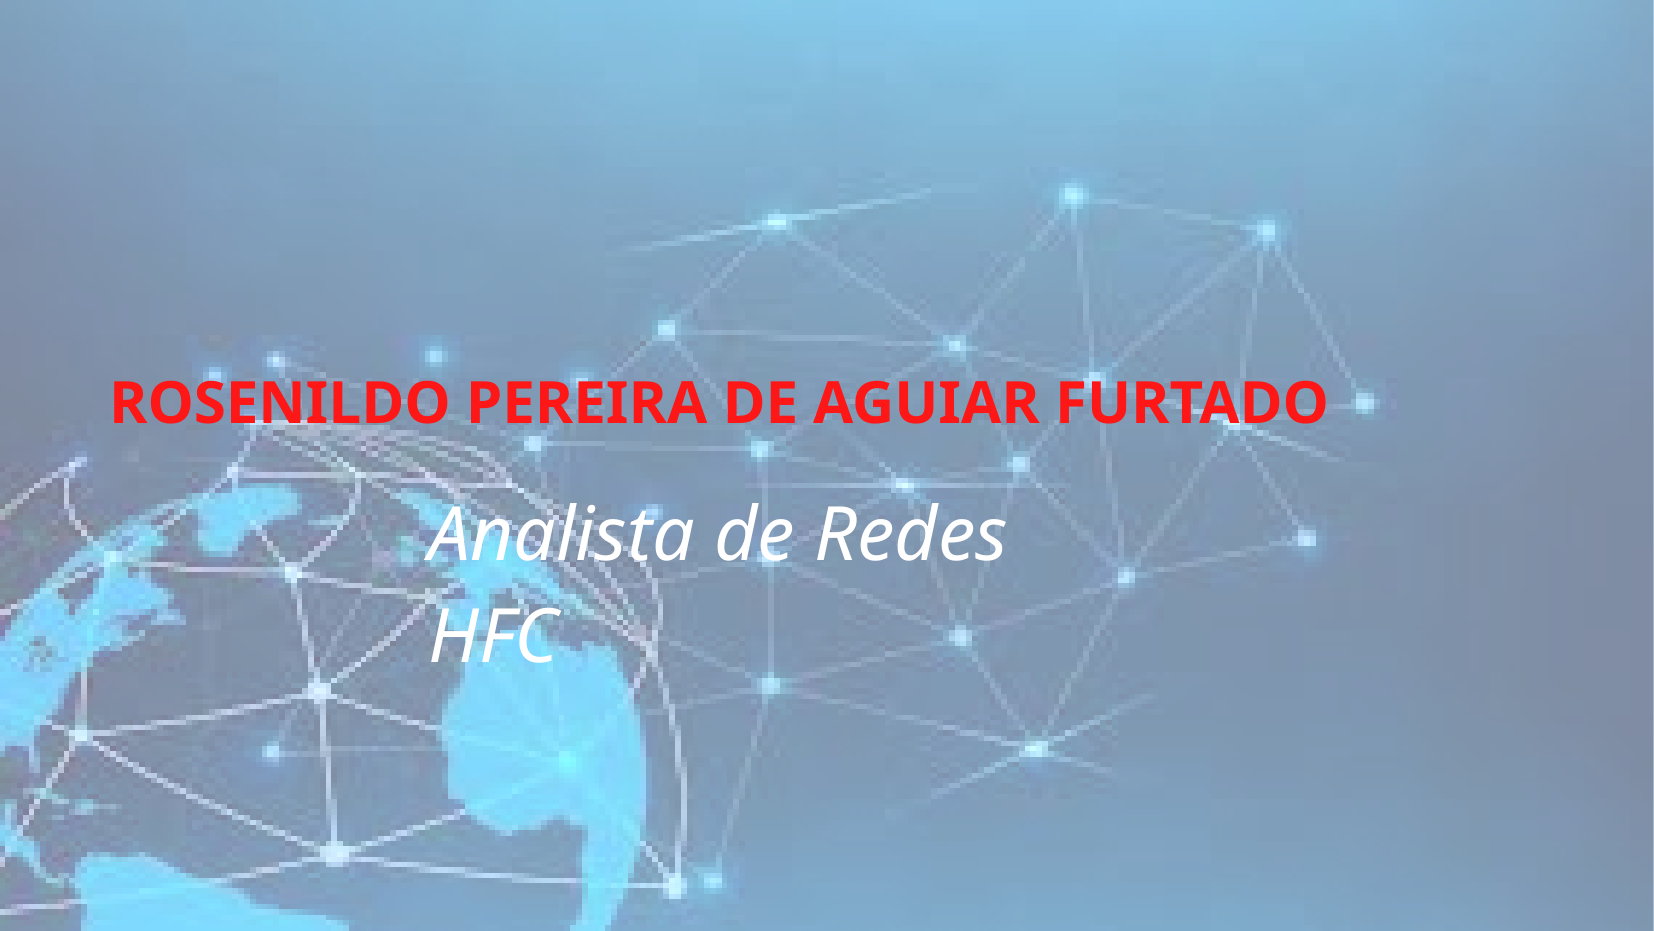

ROSENILDO PEREIRA DE AGUIAR FURTADO
Analista de Redes HFC